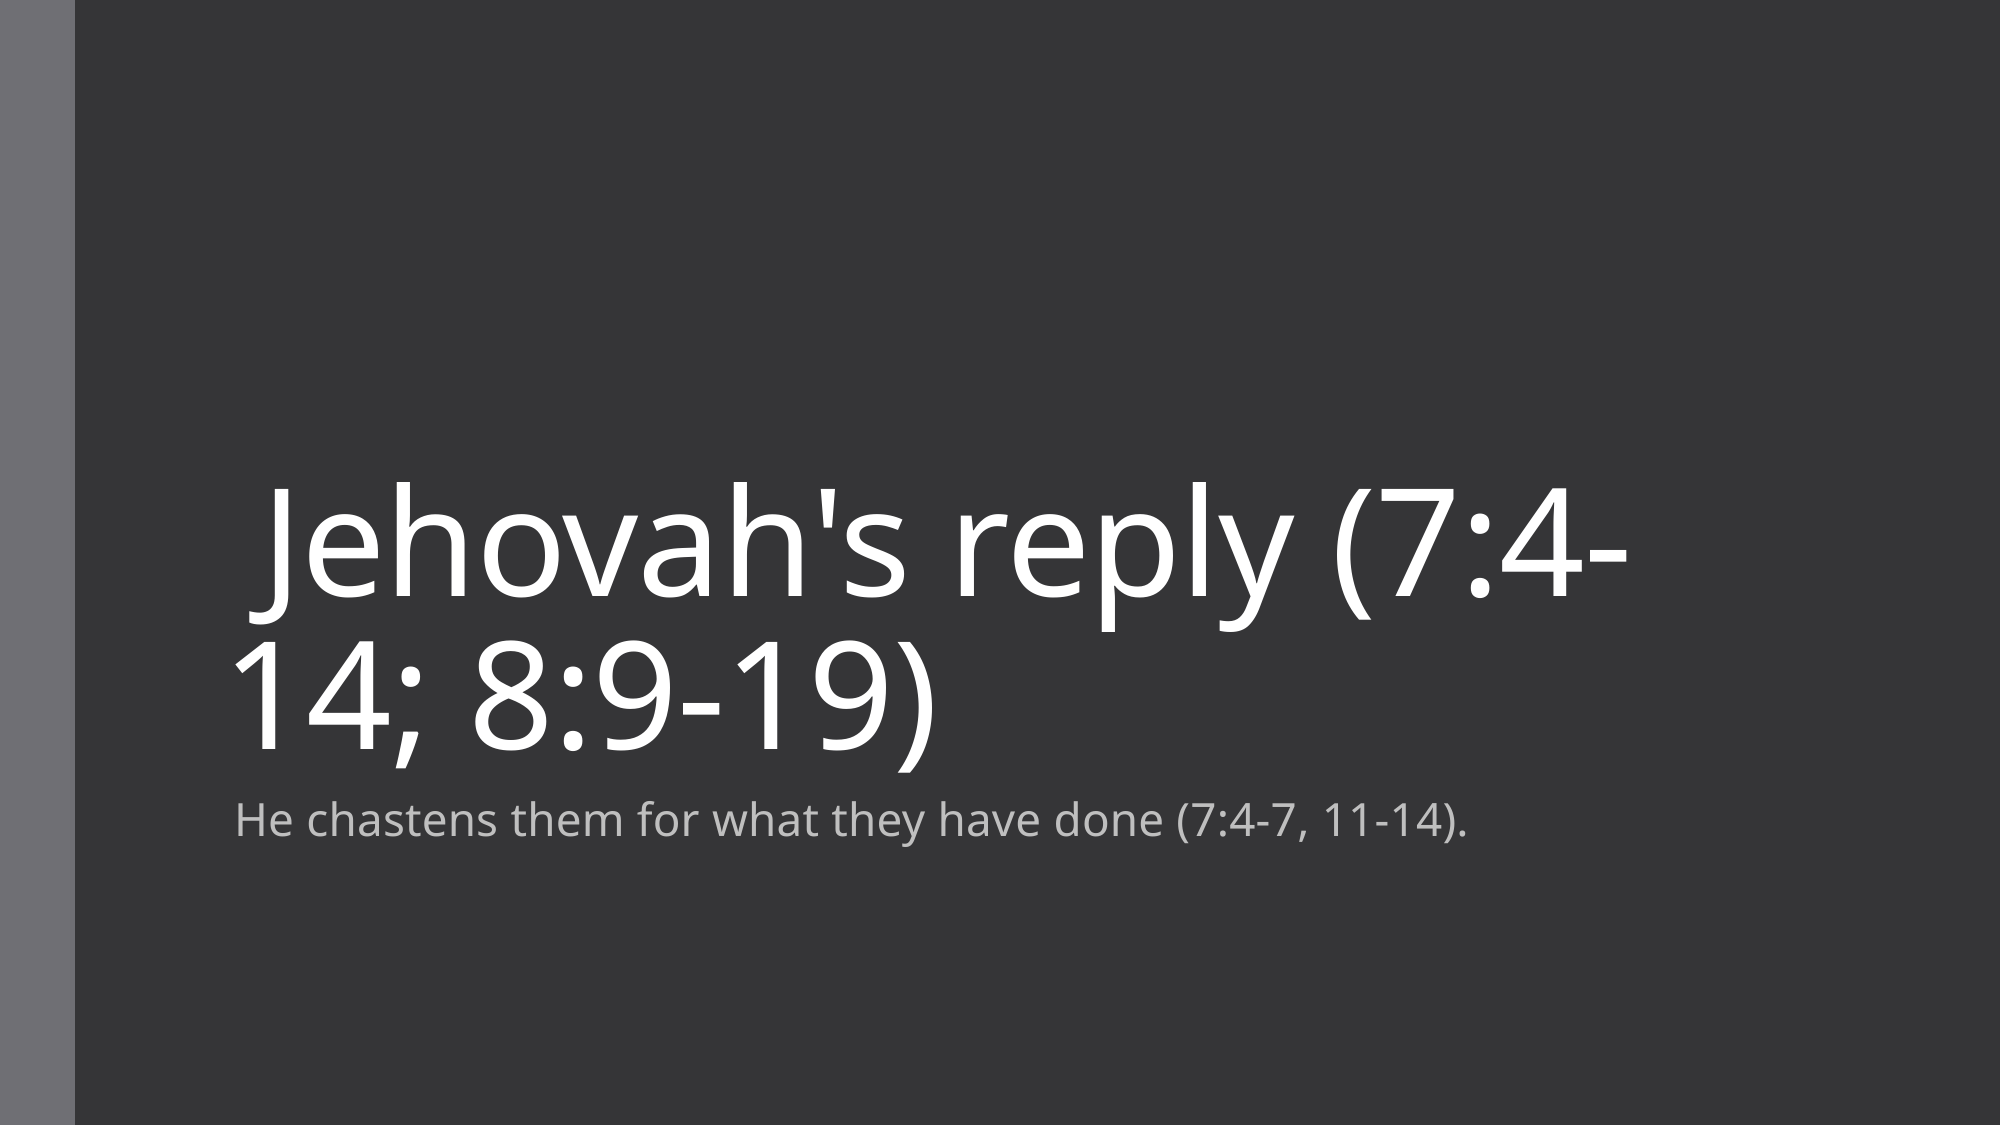

# Jehovah's reply (7:4-14; 8:9-19)
 He chastens them for what they have done (7:4-7, 11-14).